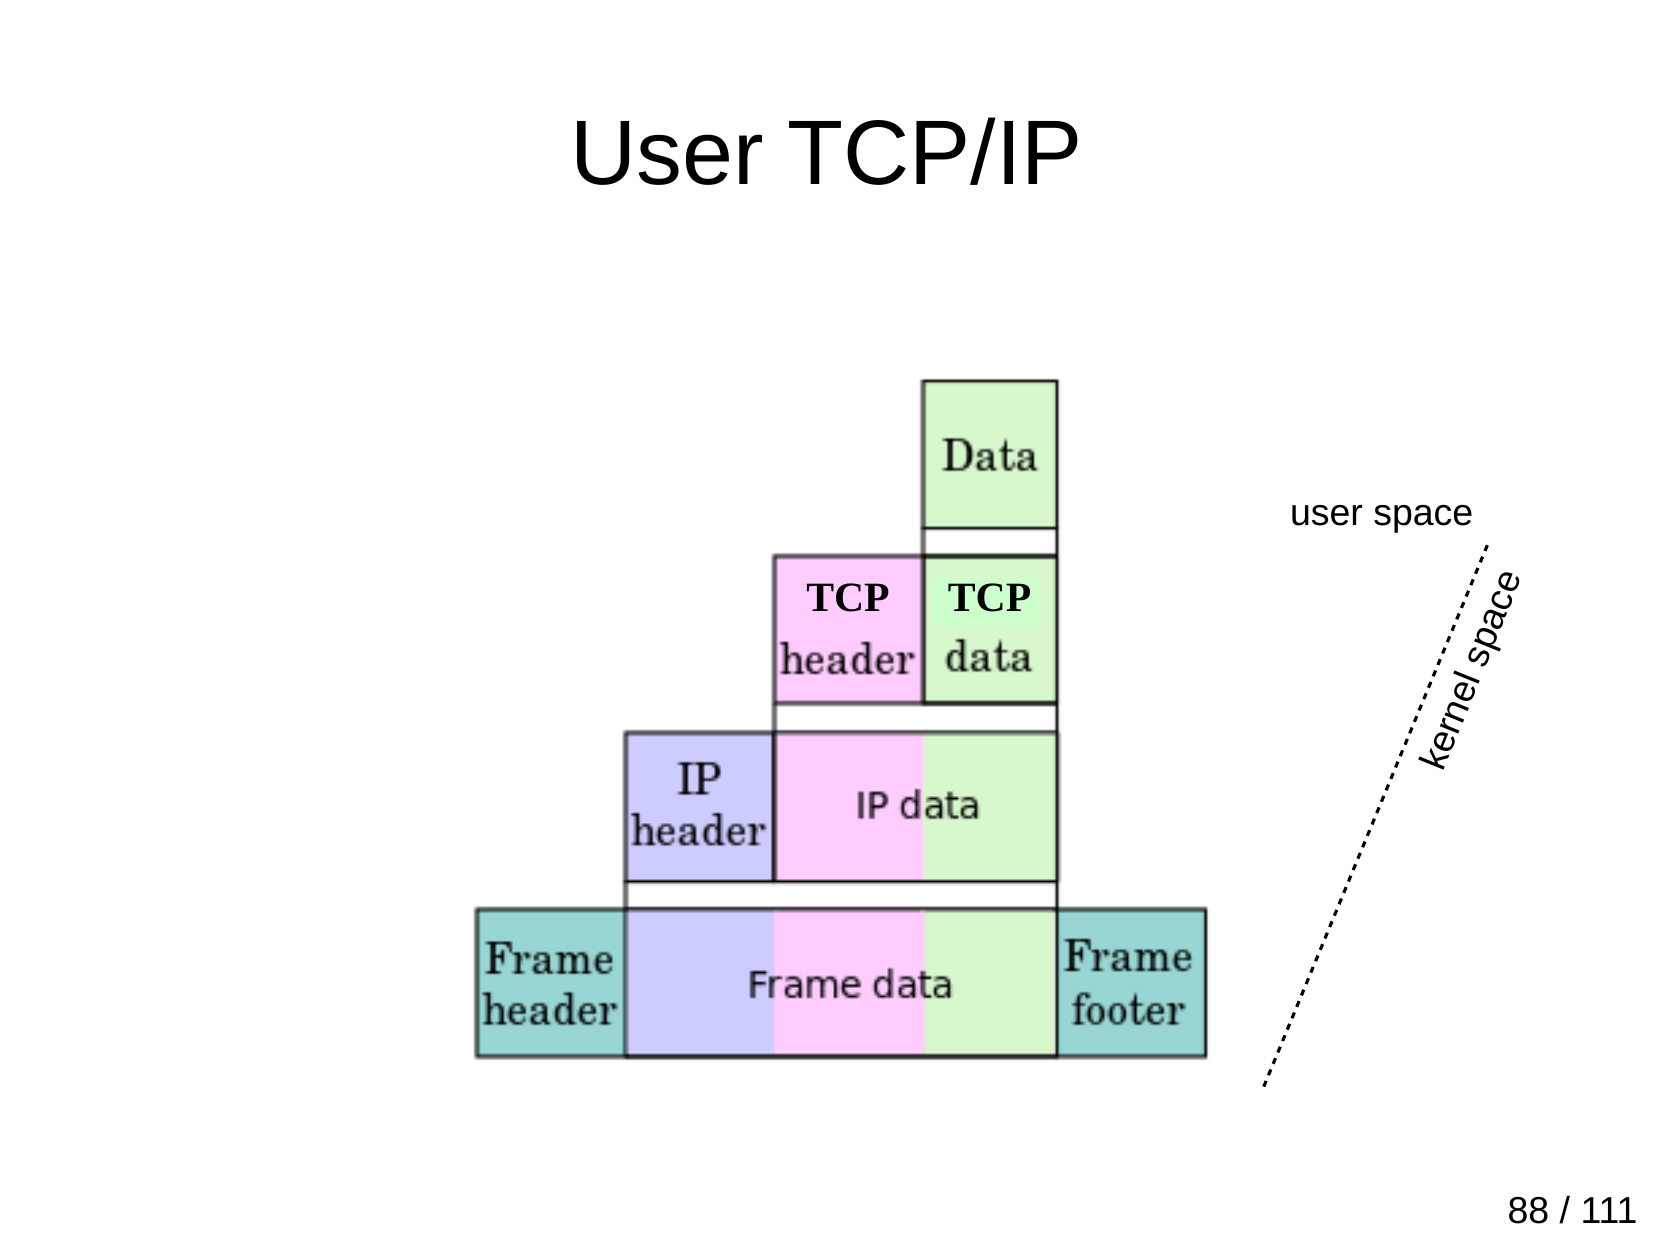

# User TCP/IP
user space
TCP
TCP
kernel space